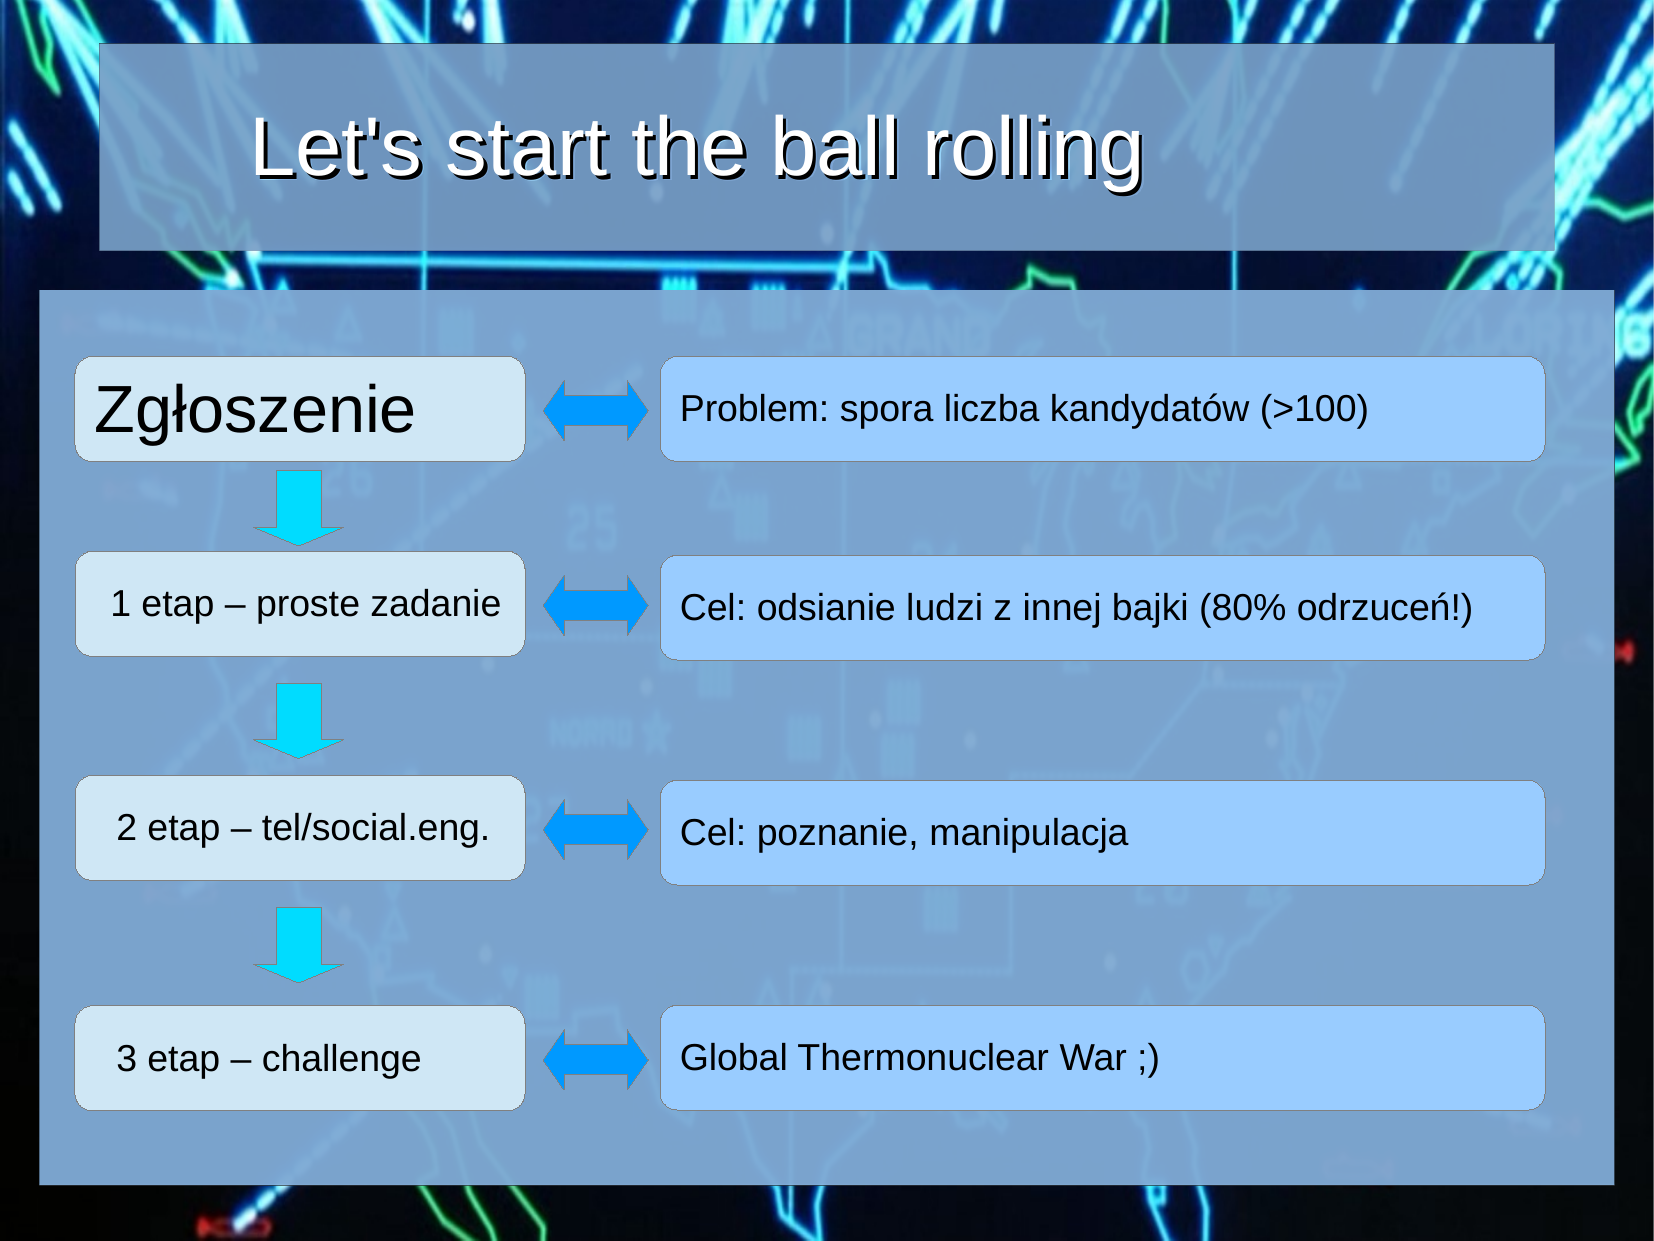

# Let's start the ball rolling
Zgłoszenie
Problem: spora liczba kandydatów (>100)
Cel: odsianie ludzi z innej bajki (80% odrzuceń!)
1 etap – proste zadanie
Cel: poznanie, manipulacja
2 etap – tel/social.eng.
Global Thermonuclear War ;)
3 etap – challenge